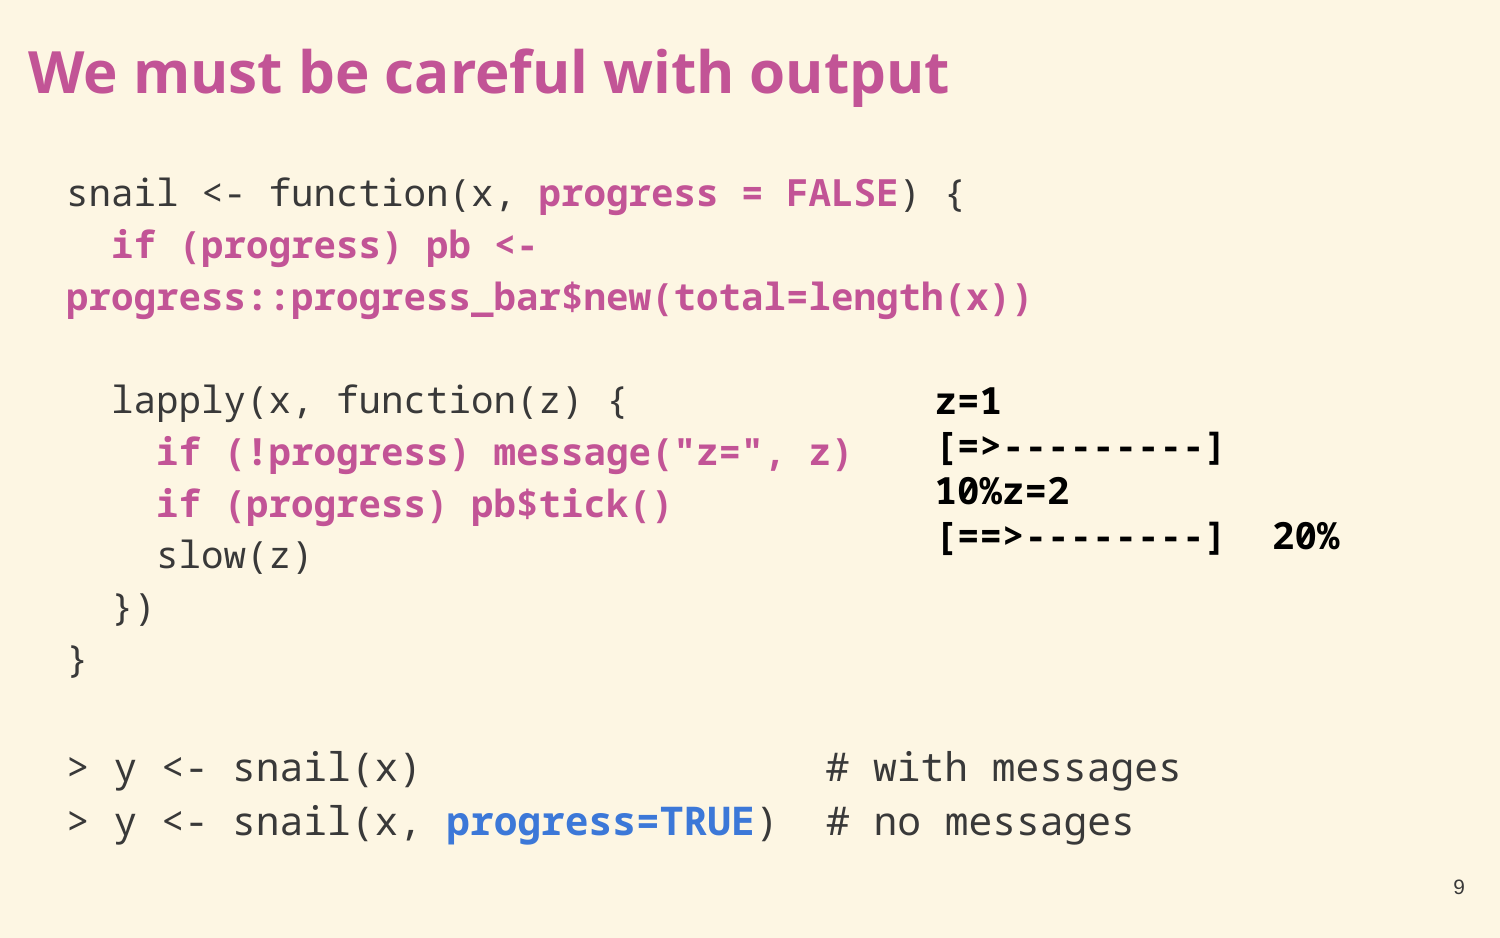

# We must be careful with output
snail <- function(x, progress = FALSE) {
 if (progress) pb <- progress::progress_bar$new(total=length(x))
 lapply(x, function(z) {
 if (!progress) message("z=", z)
 if (progress) pb$tick()
 slow(z)
 })
}
> y <- snail(x) # with messages
> y <- snail(x, progress=TRUE) # no messages
z=1
[=>---------] 10%z=2
[==>--------] 20%